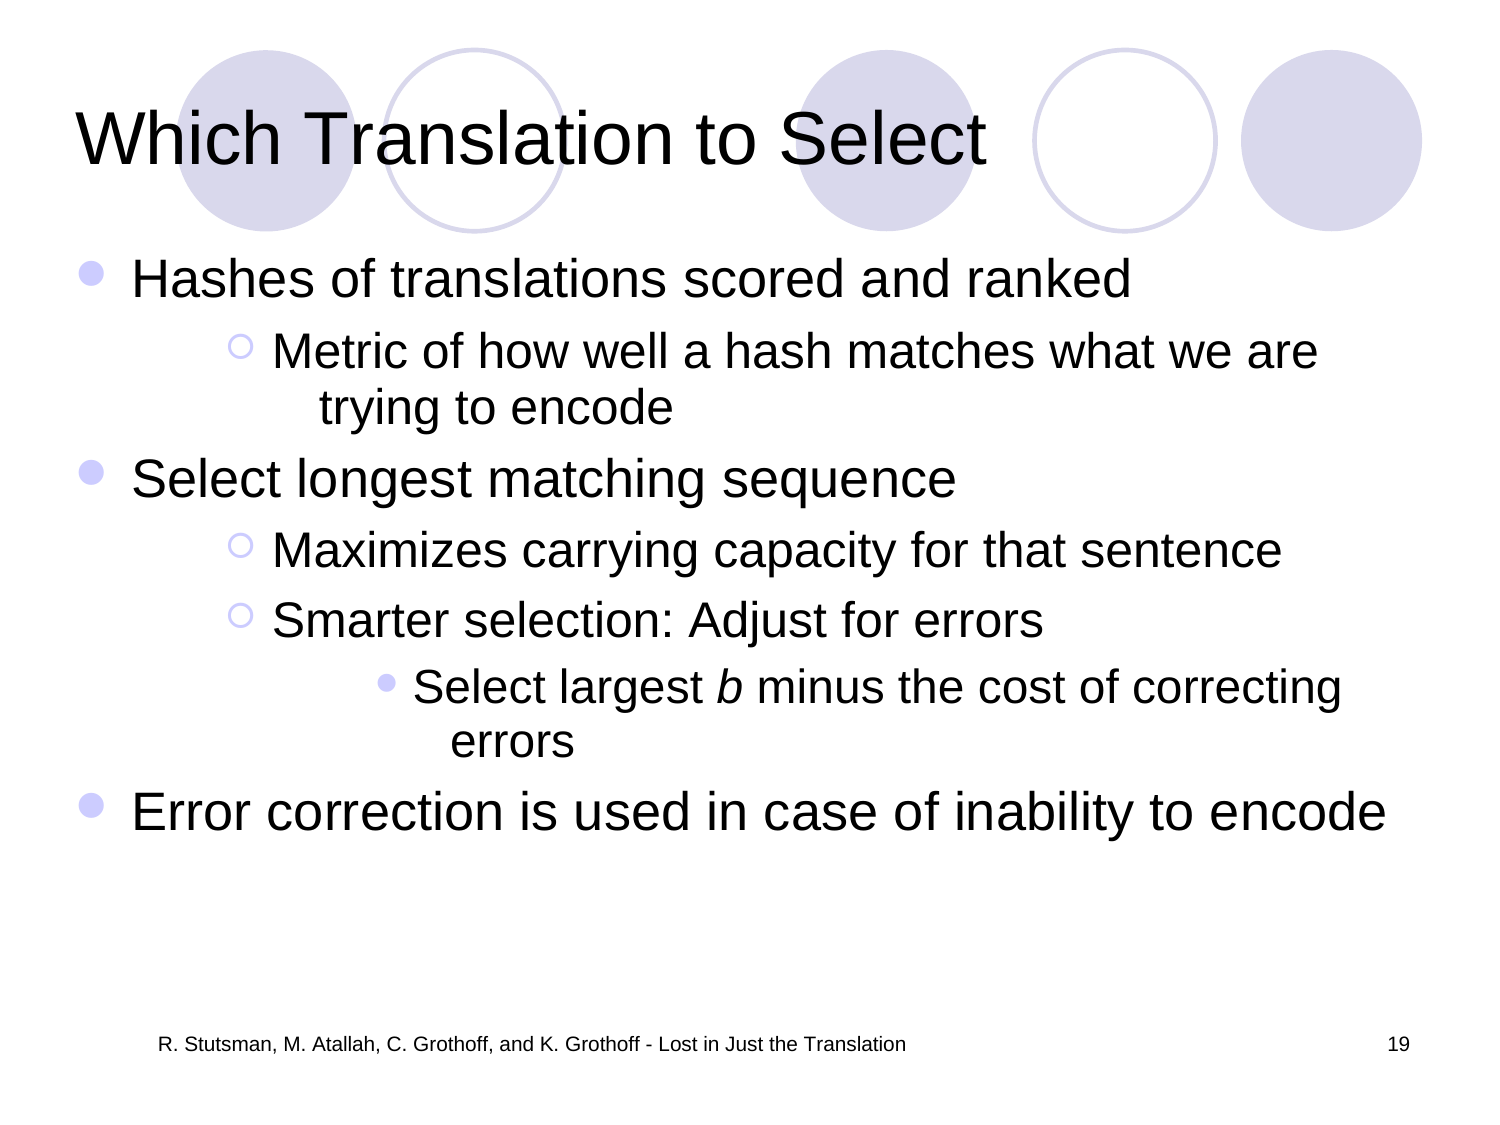

# Which Translation to Select
Hashes of translations scored and ranked
Metric of how well a hash matches what we are trying to encode
Select longest matching sequence
Maximizes carrying capacity for that sentence
Smarter selection: Adjust for errors
Select largest b minus the cost of correcting errors
Error correction is used in case of inability to encode
R. Stutsman, M. Atallah, C. Grothoff, and K. Grothoff - Lost in Just the Translation
19